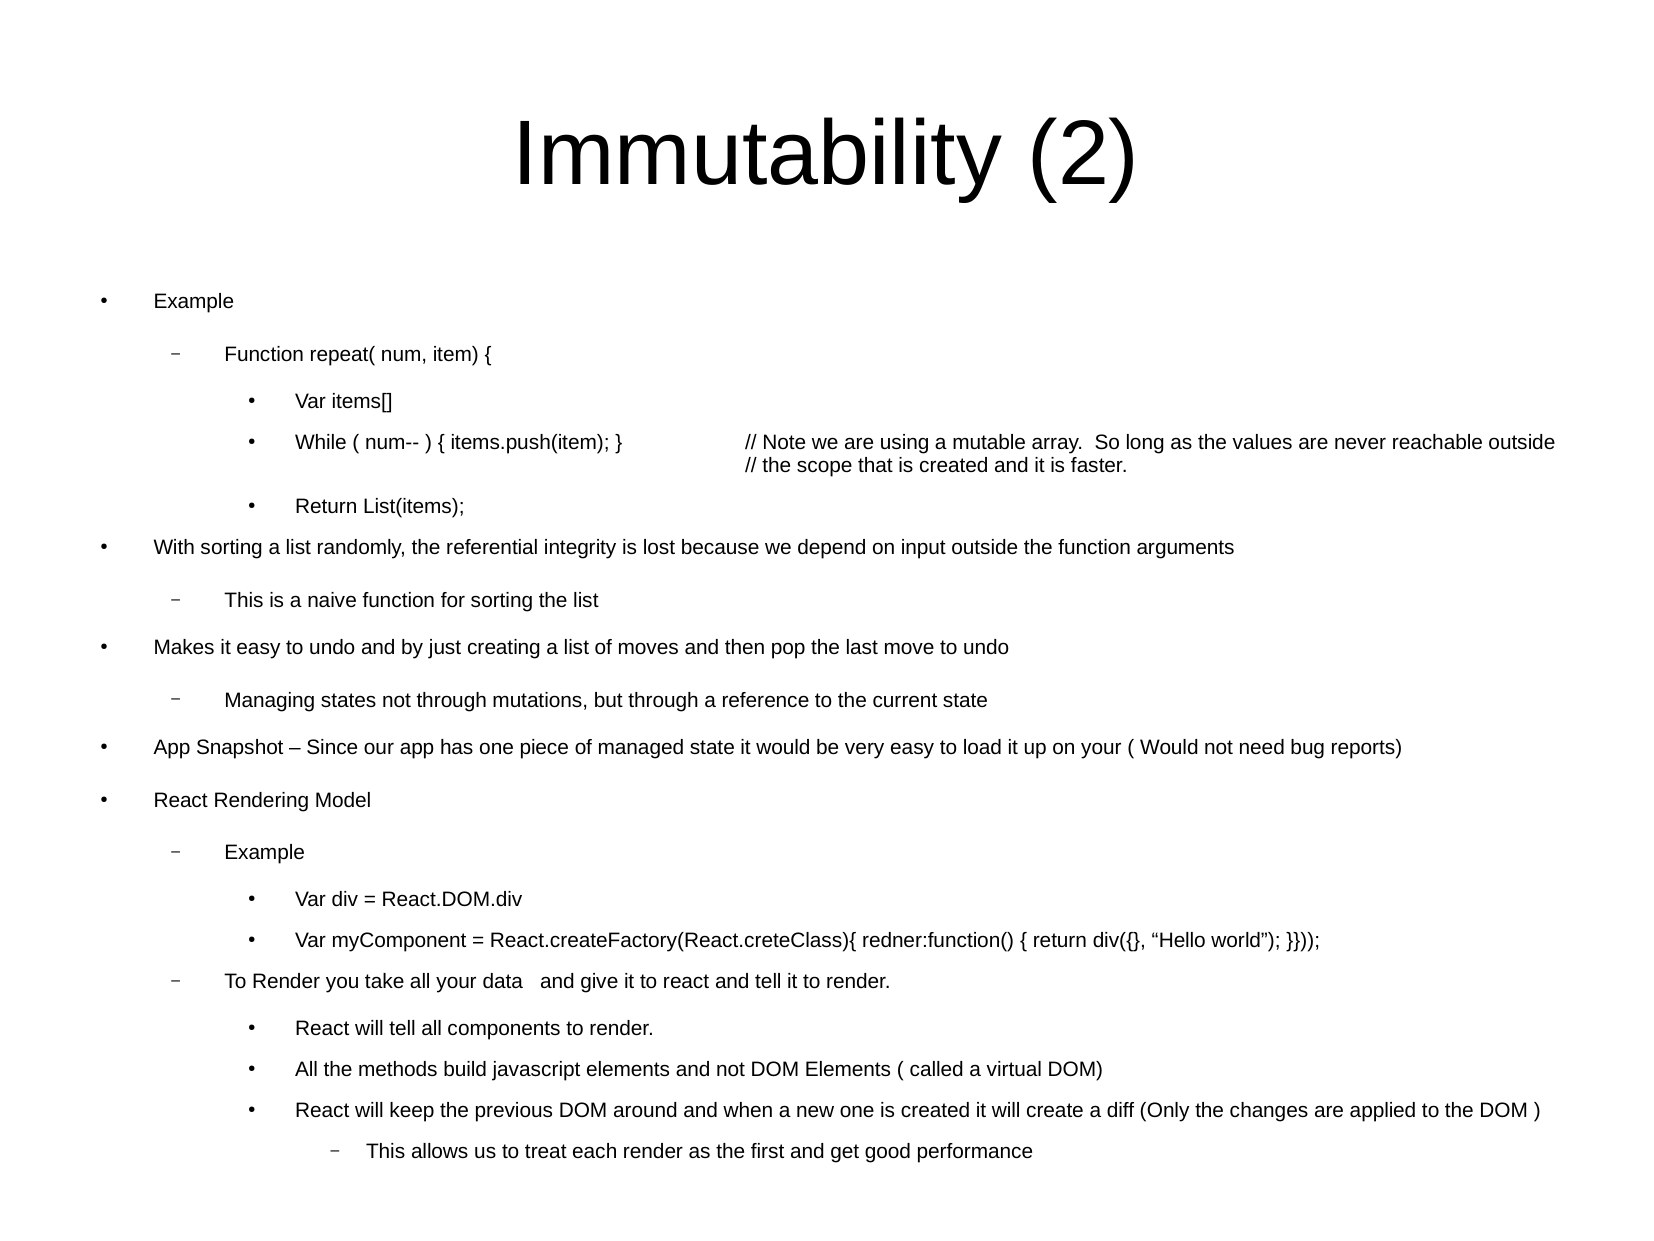

# Immutability (2)
Example
Function repeat( num, item) {
Var items[]
While ( num-- ) { items.push(item); }		// Note we are using a mutable array. So long as the values are never reachable outside 						// the scope that is created and it is faster.
Return List(items);
With sorting a list randomly, the referential integrity is lost because we depend on input outside the function arguments
This is a naive function for sorting the list
Makes it easy to undo and by just creating a list of moves and then pop the last move to undo
Managing states not through mutations, but through a reference to the current state
App Snapshot – Since our app has one piece of managed state it would be very easy to load it up on your ( Would not need bug reports)
React Rendering Model
Example
Var div = React.DOM.div
Var myComponent = React.createFactory(React.creteClass){ redner:function() { return div({}, “Hello world”); }}));
To Render you take all your data and give it to react and tell it to render.
React will tell all components to render.
All the methods build javascript elements and not DOM Elements ( called a virtual DOM)
React will keep the previous DOM around and when a new one is created it will create a diff (Only the changes are applied to the DOM )
This allows us to treat each render as the first and get good performance